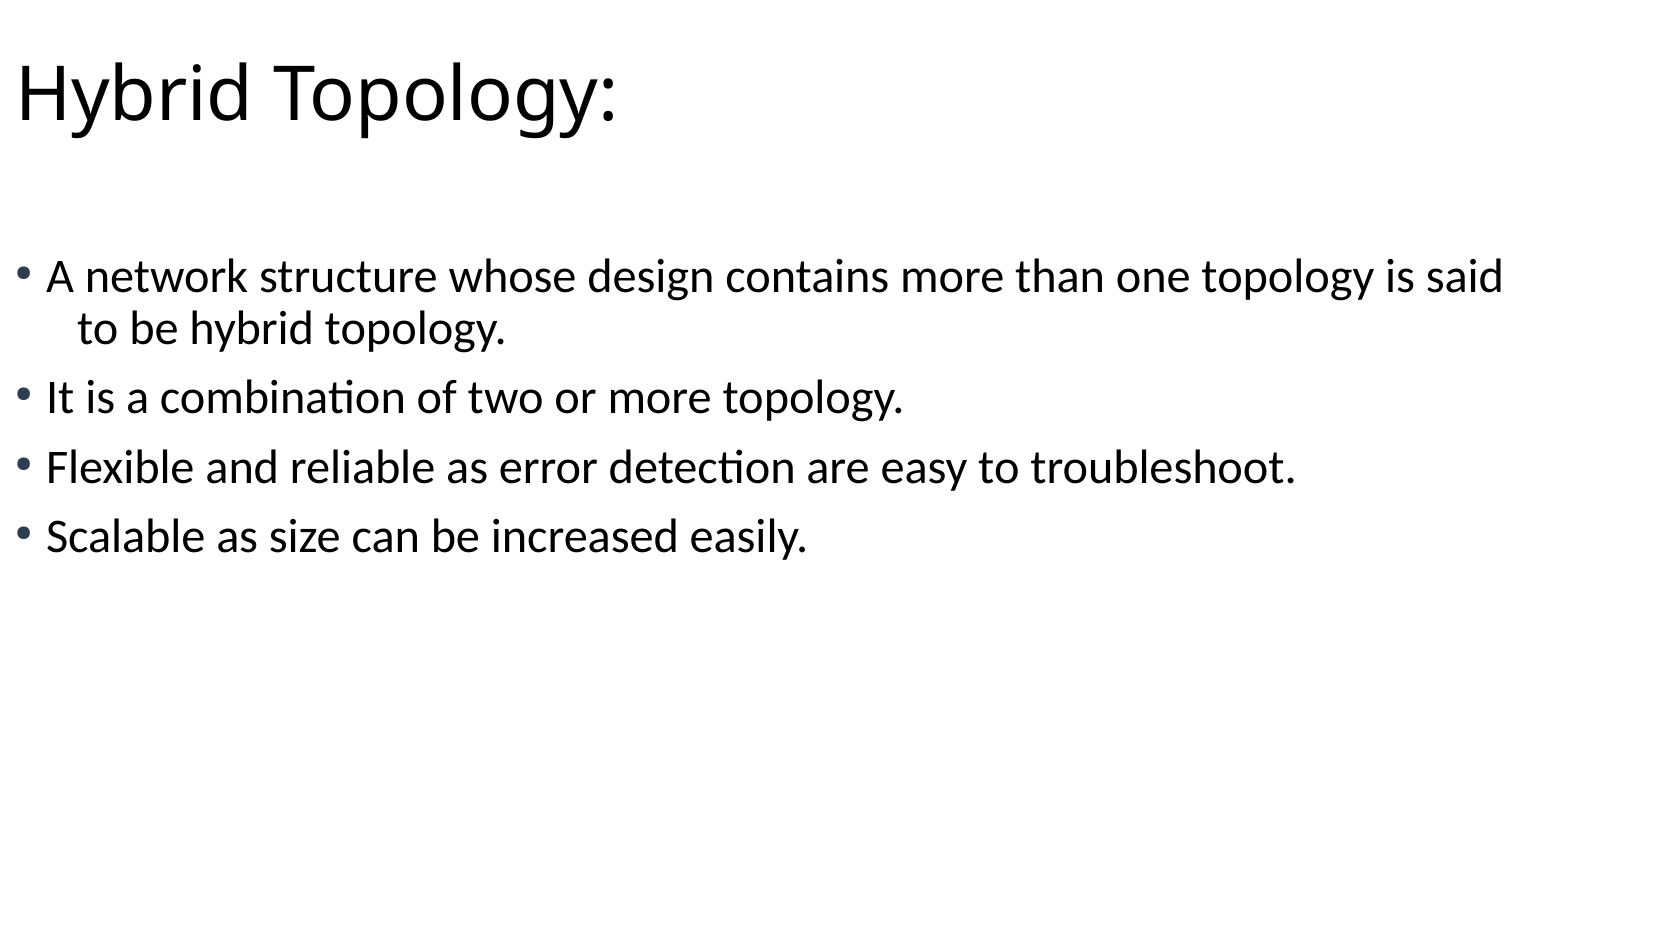

# Hybrid Topology:
A network structure whose design contains more than one topology is said to be hybrid topology.
It is a combination of two or more topology.
Flexible and reliable as error detection are easy to troubleshoot.
Scalable as size can be increased easily.